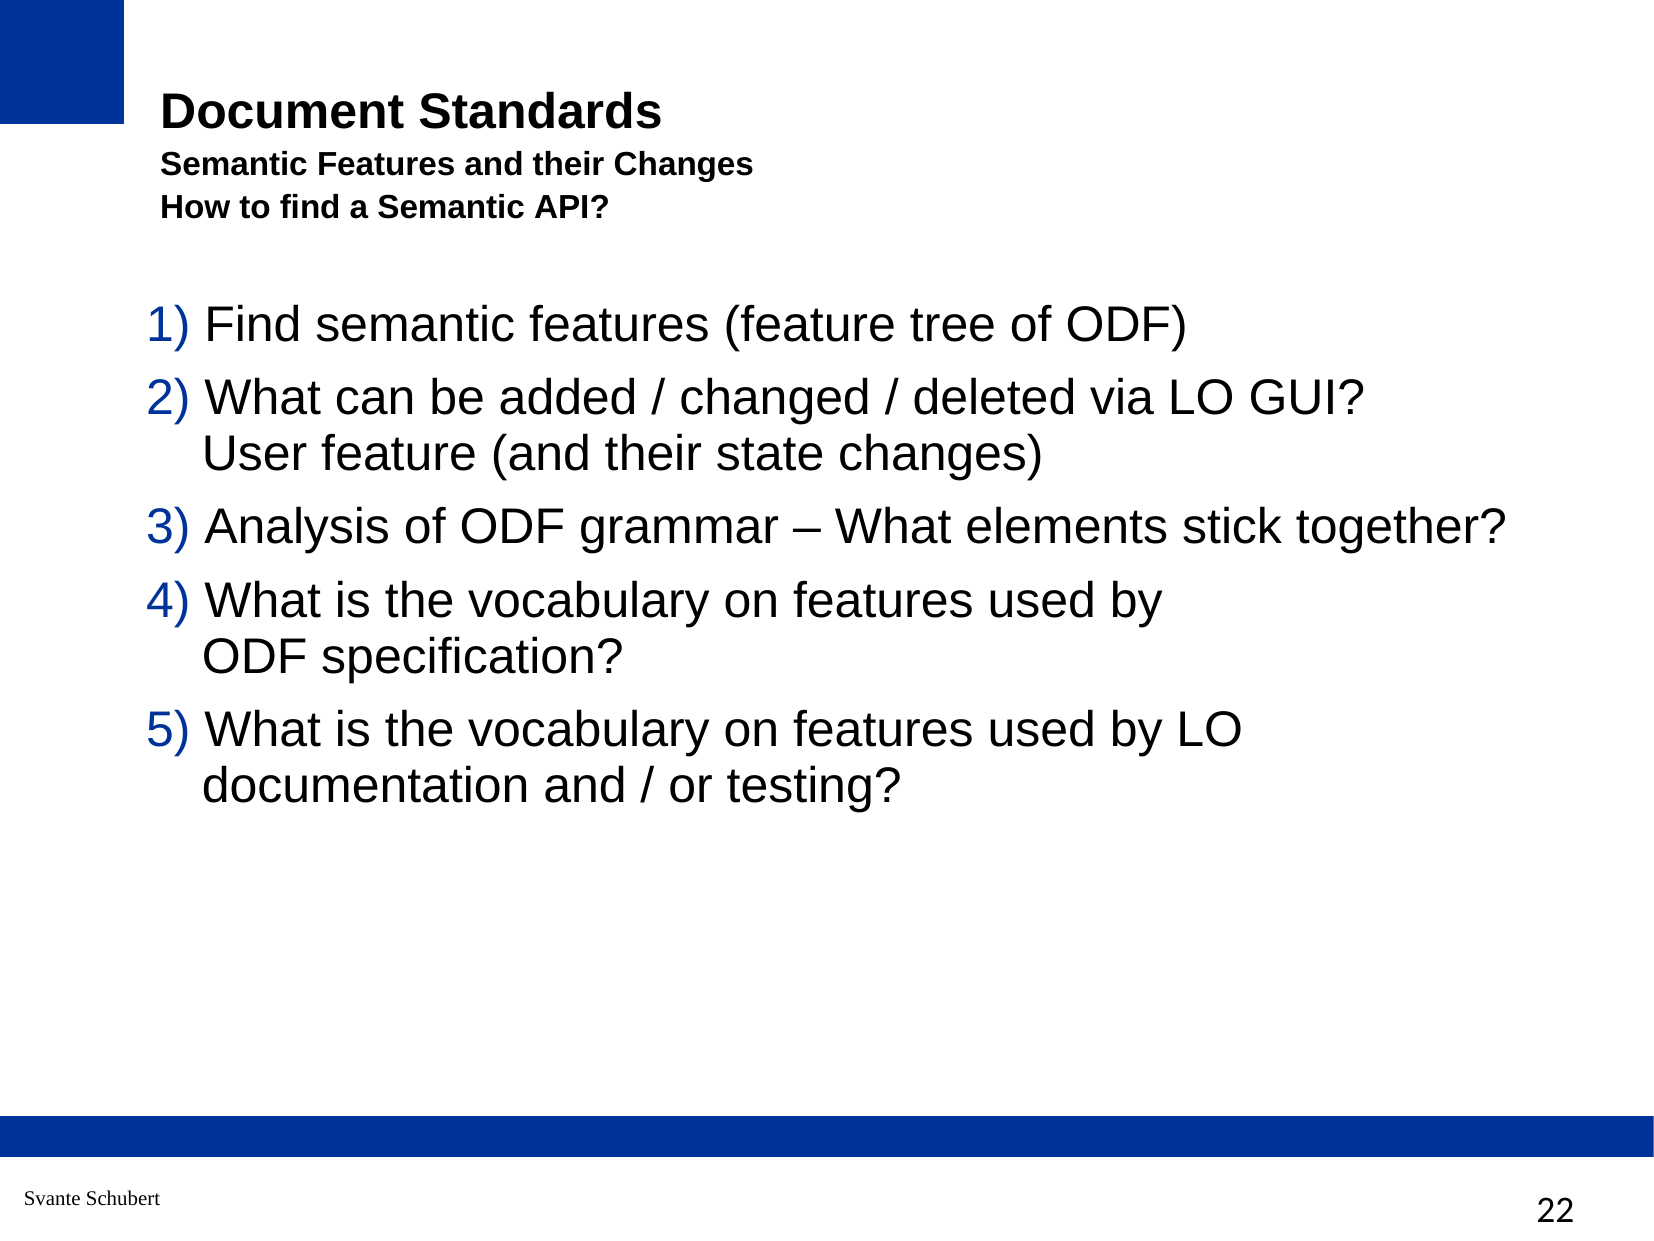

Document Standards
Semantic Features and their Changes
How to find a Semantic API?
# Find semantic features (feature tree of ODF)
 What can be added / changed / deleted via LO GUI?
 User feature (and their state changes)
 Analysis of ODF grammar – What elements stick together?
 What is the vocabulary on features used by
 ODF specification?
 What is the vocabulary on features used by LO
 documentation and / or testing?
Svante Schubert